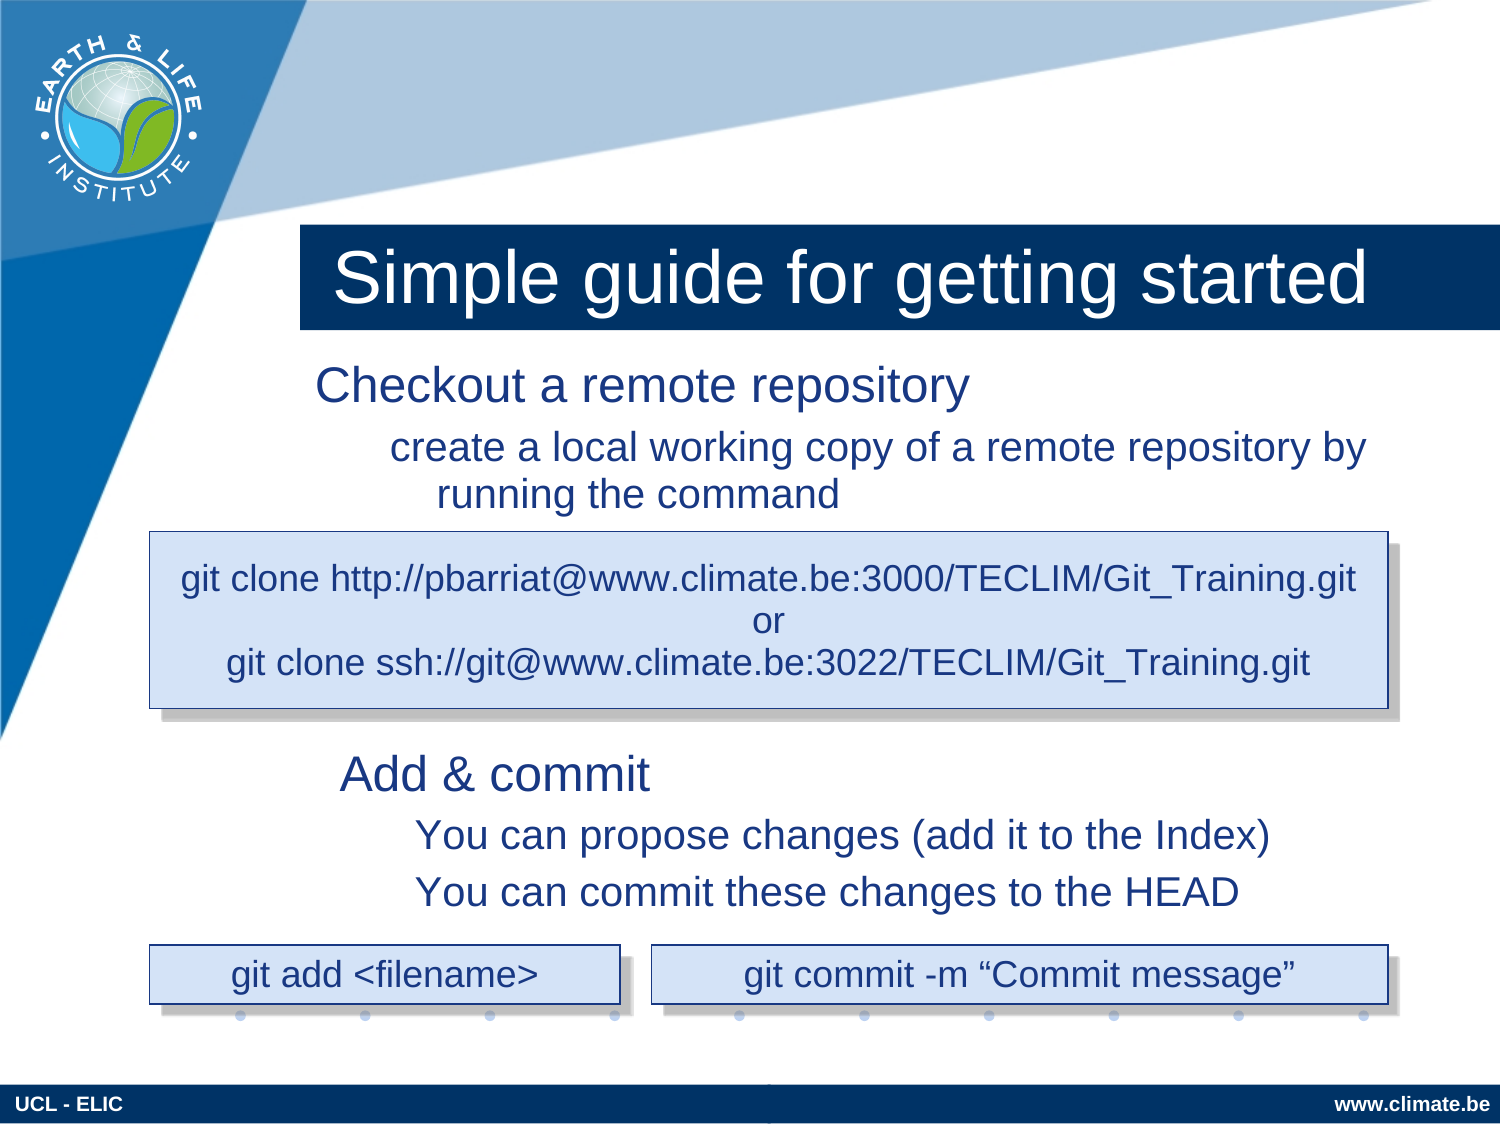

# Simple guide for getting started
Checkout a remote repository
create a local working copy of a remote repository by running the command
git clone http://pbarriat@www.climate.be:3000/TECLIM/Git_Training.git
or
git clone ssh://git@www.climate.be:3022/TECLIM/Git_Training.git
Add & commit
You can propose changes (add it to the Index)
You can commit these changes to the HEAD
git add <filename>
git commit -m “Commit message”